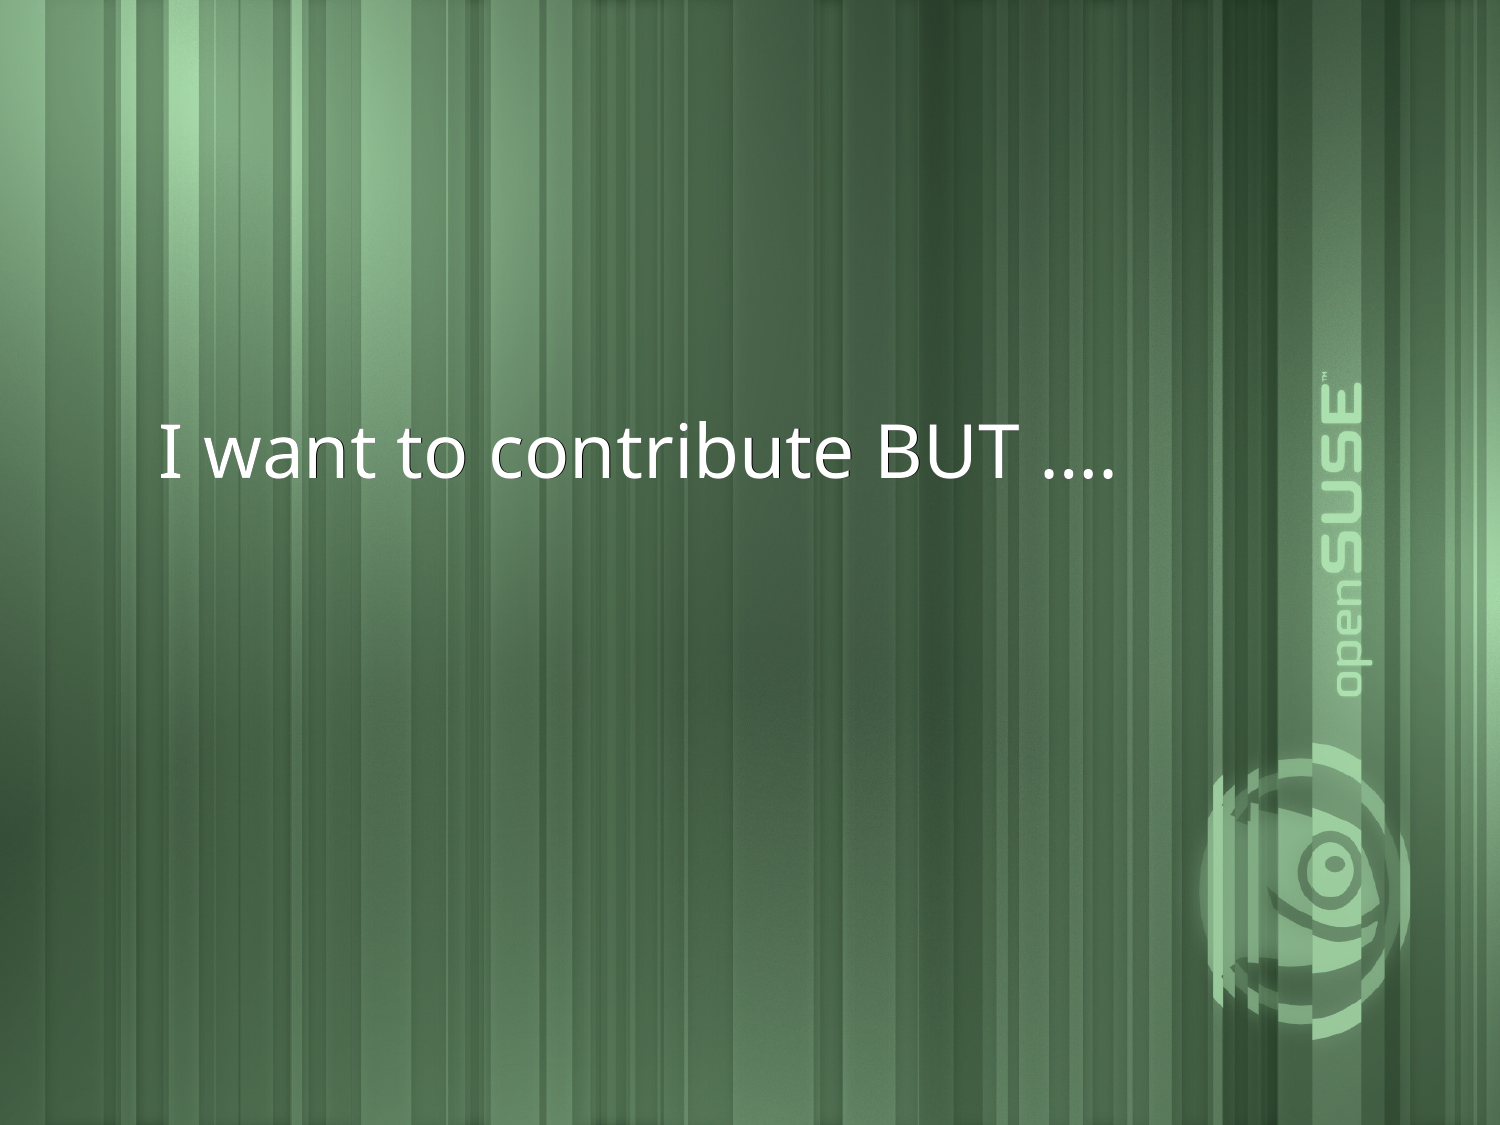

# I want to contribute BUT ….